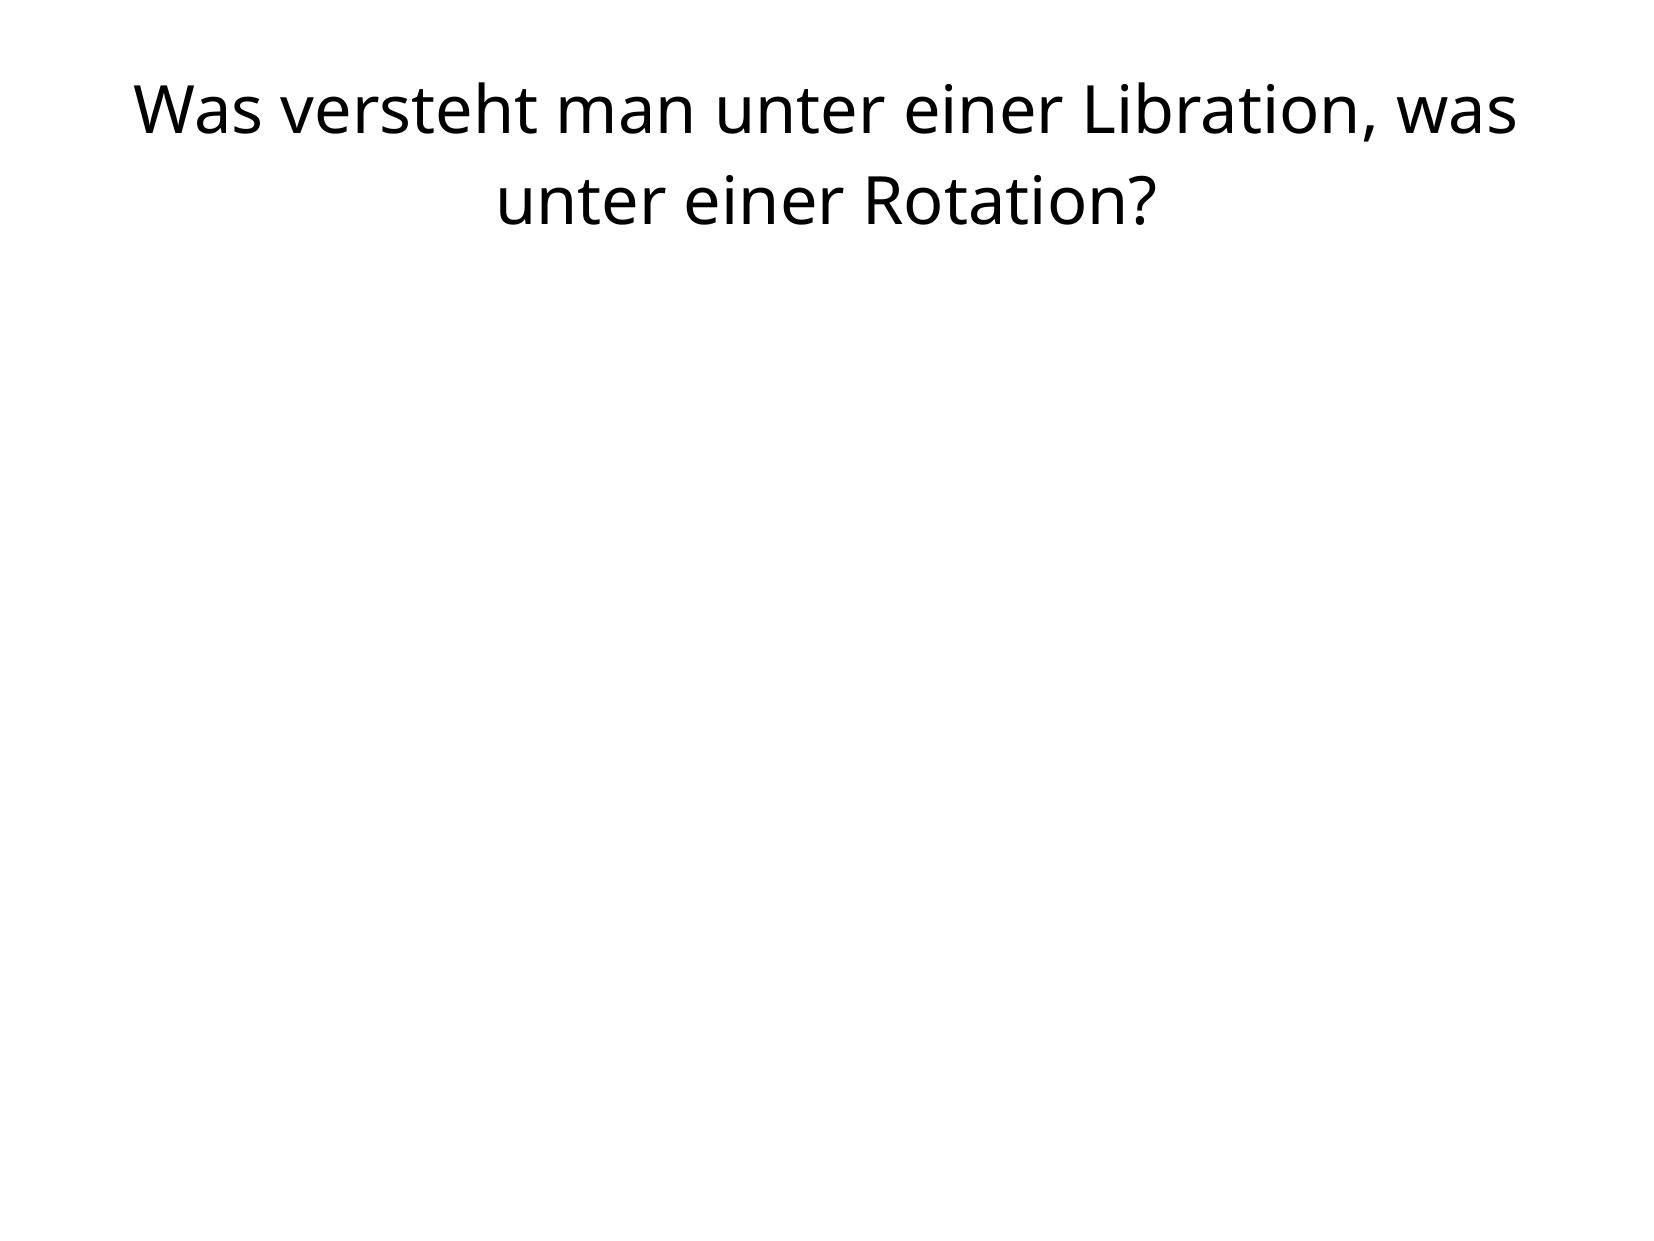

# Was versteht man unter einer Libration, was unter einer Rotation?